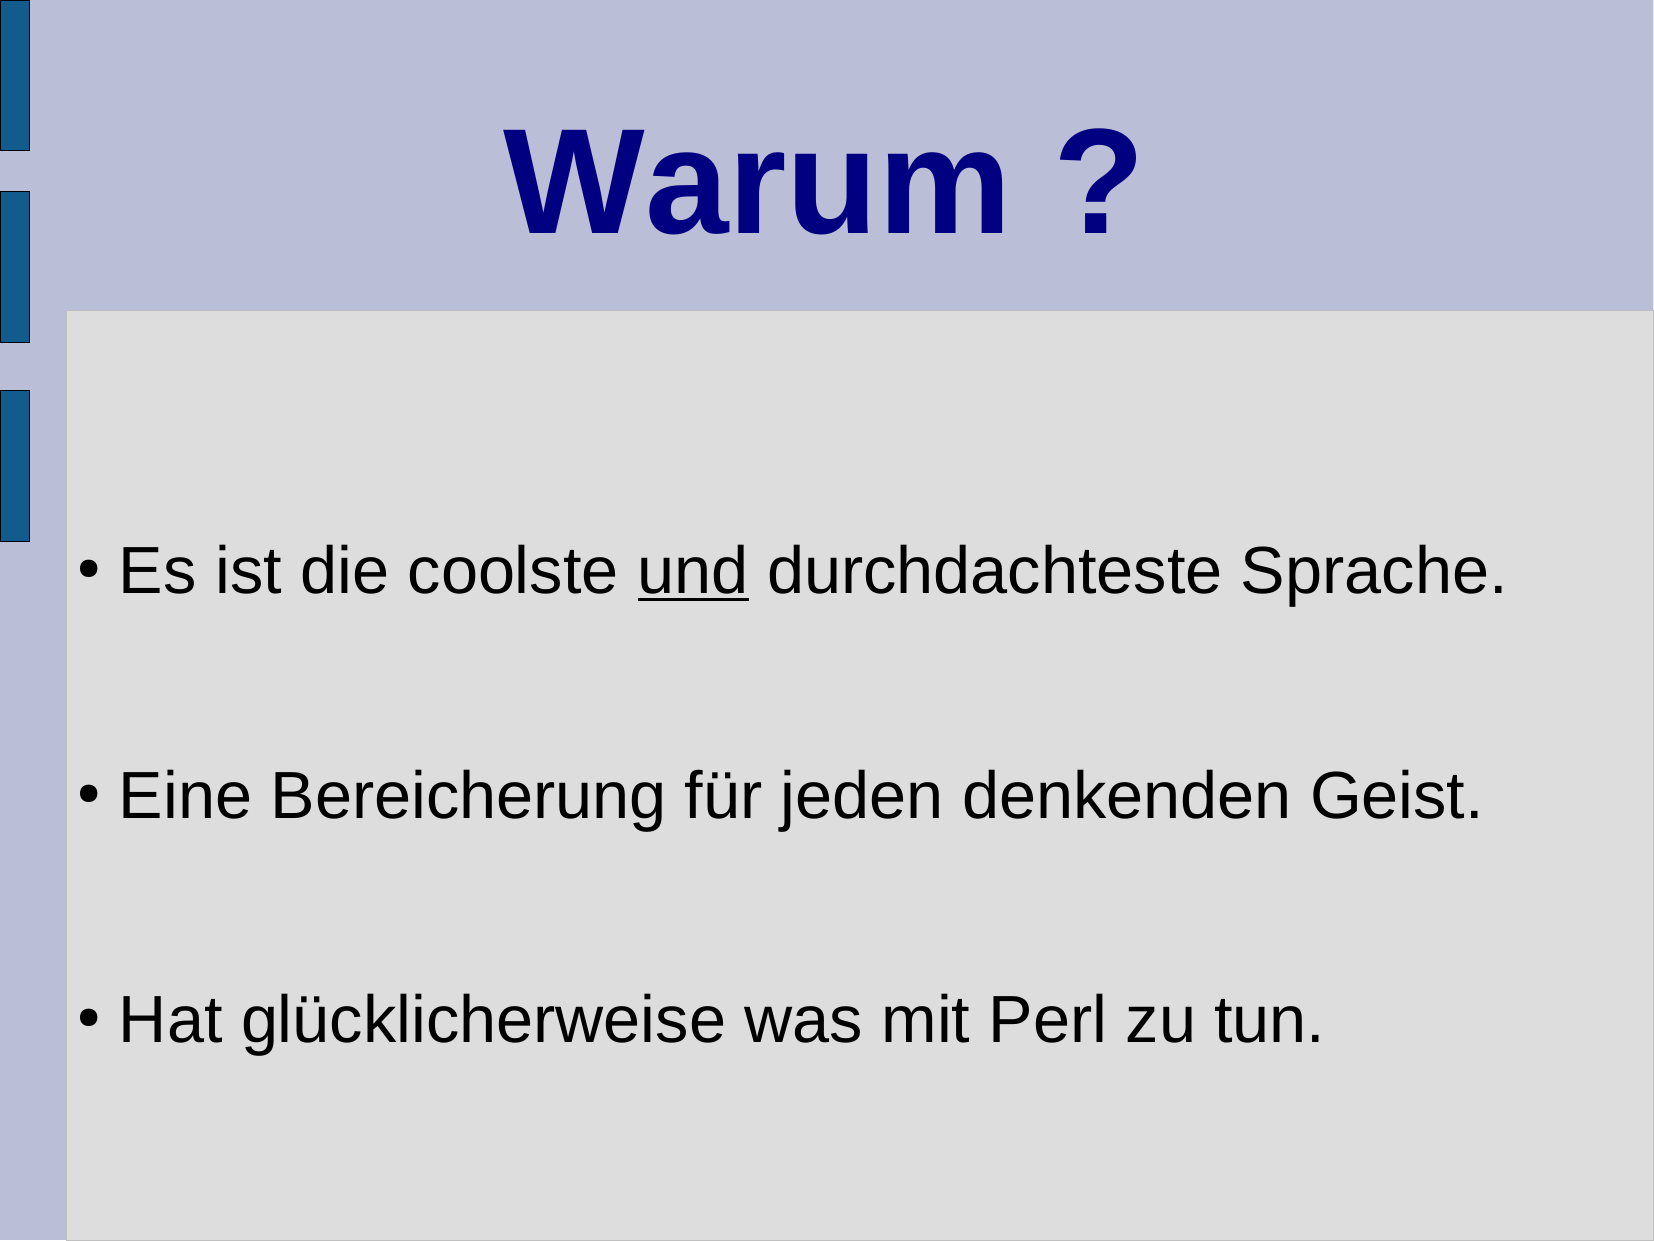

# Warum ?
 Es ist die coolste und durchdachteste Sprache.
 Eine Bereicherung für jeden denkenden Geist.
 Hat glücklicherweise was mit Perl zu tun.